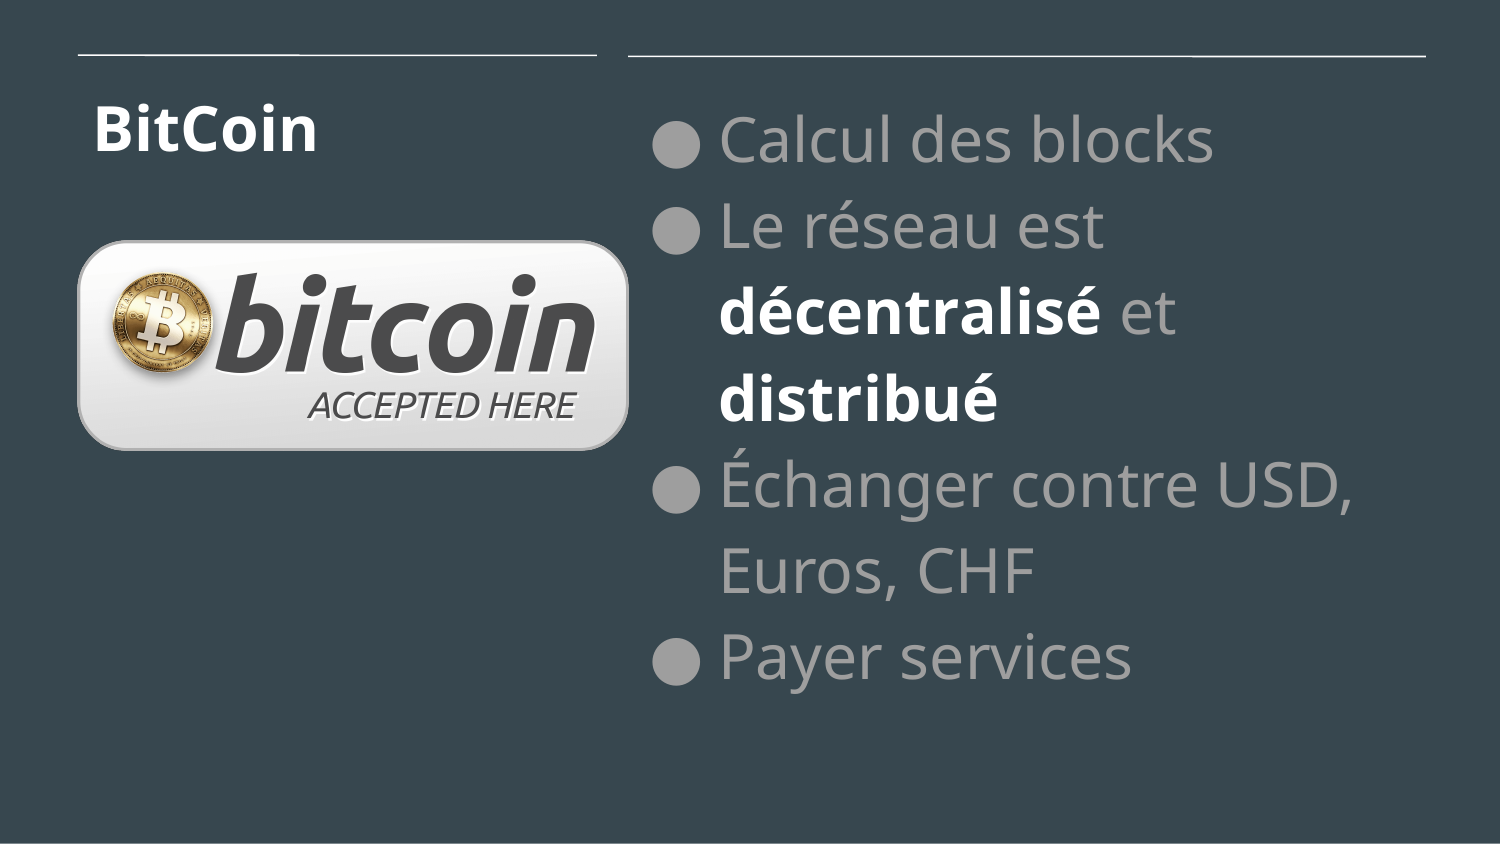

# BitCoin
Calcul des blocks
Le réseau est décentralisé et distribué
Échanger contre USD, Euros, CHF
Payer services